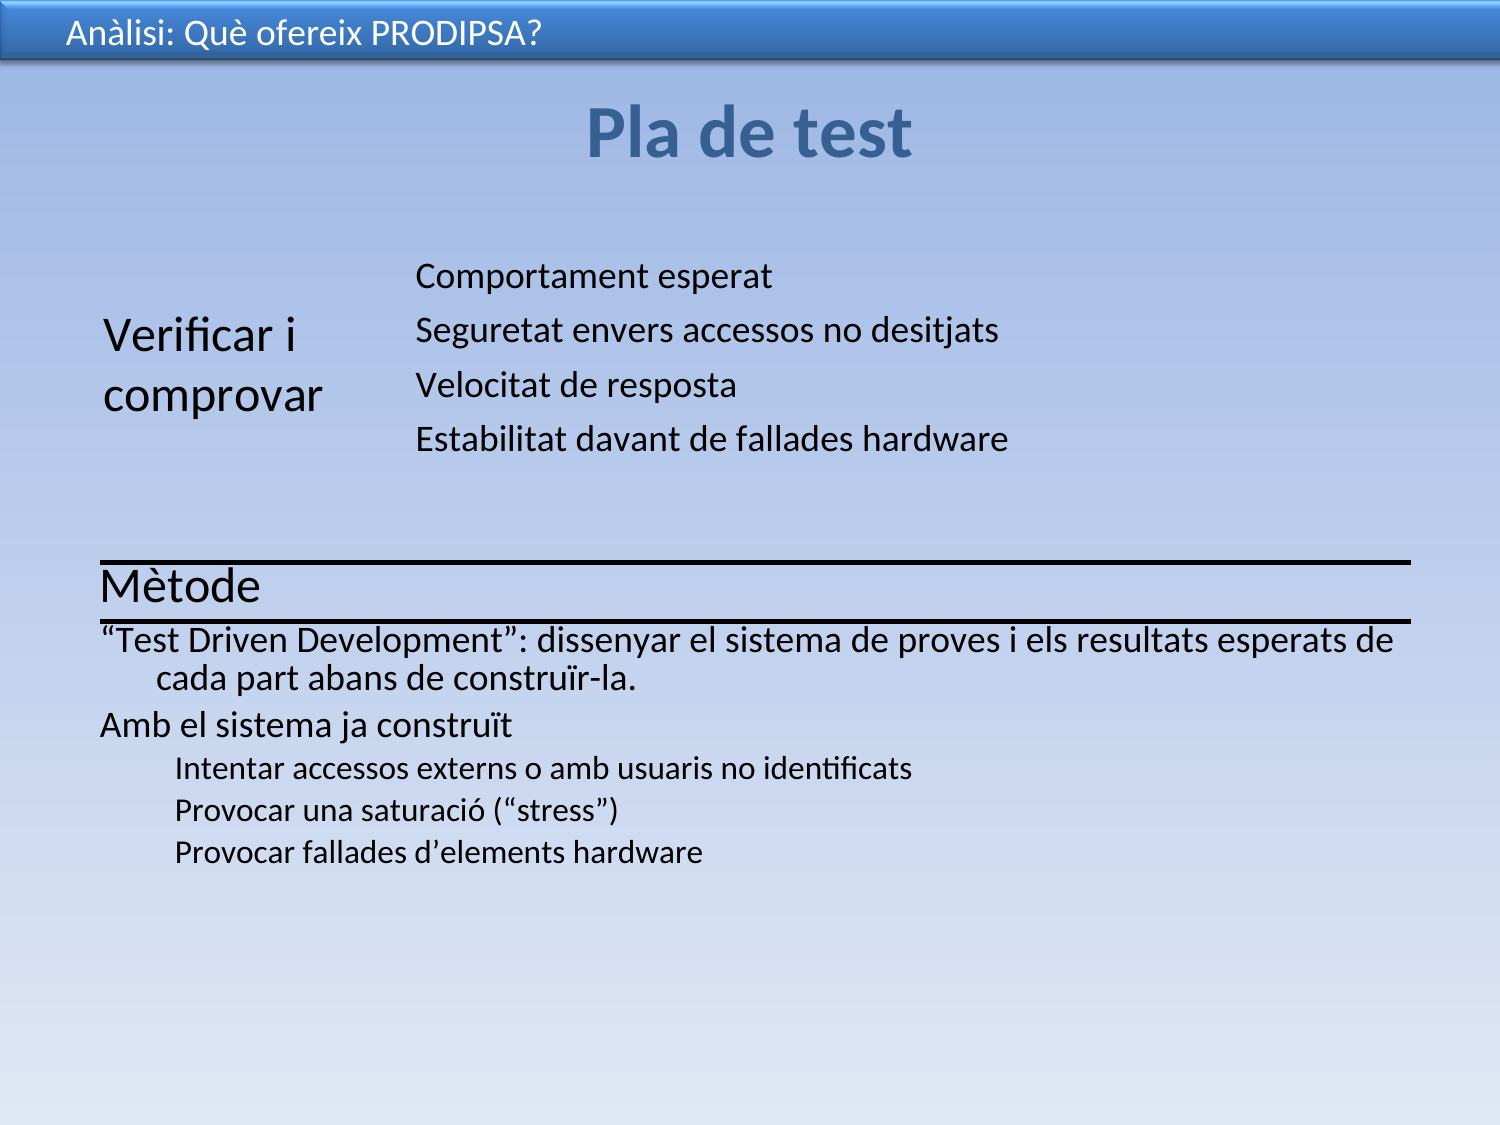

Anàlisi: Què ofereix PRODIPSA?
# Pla de test
Verificar i comprovar
 Comportament esperat
 Seguretat envers accessos no desitjats
 Velocitat de resposta
 Estabilitat davant de fallades hardware
Mètode
“Test Driven Development”: dissenyar el sistema de proves i els resultats esperats de cada part abans de construïr-la.
Amb el sistema ja construït
Intentar accessos externs o amb usuaris no identificats
Provocar una saturació (“stress”)
Provocar fallades d’elements hardware